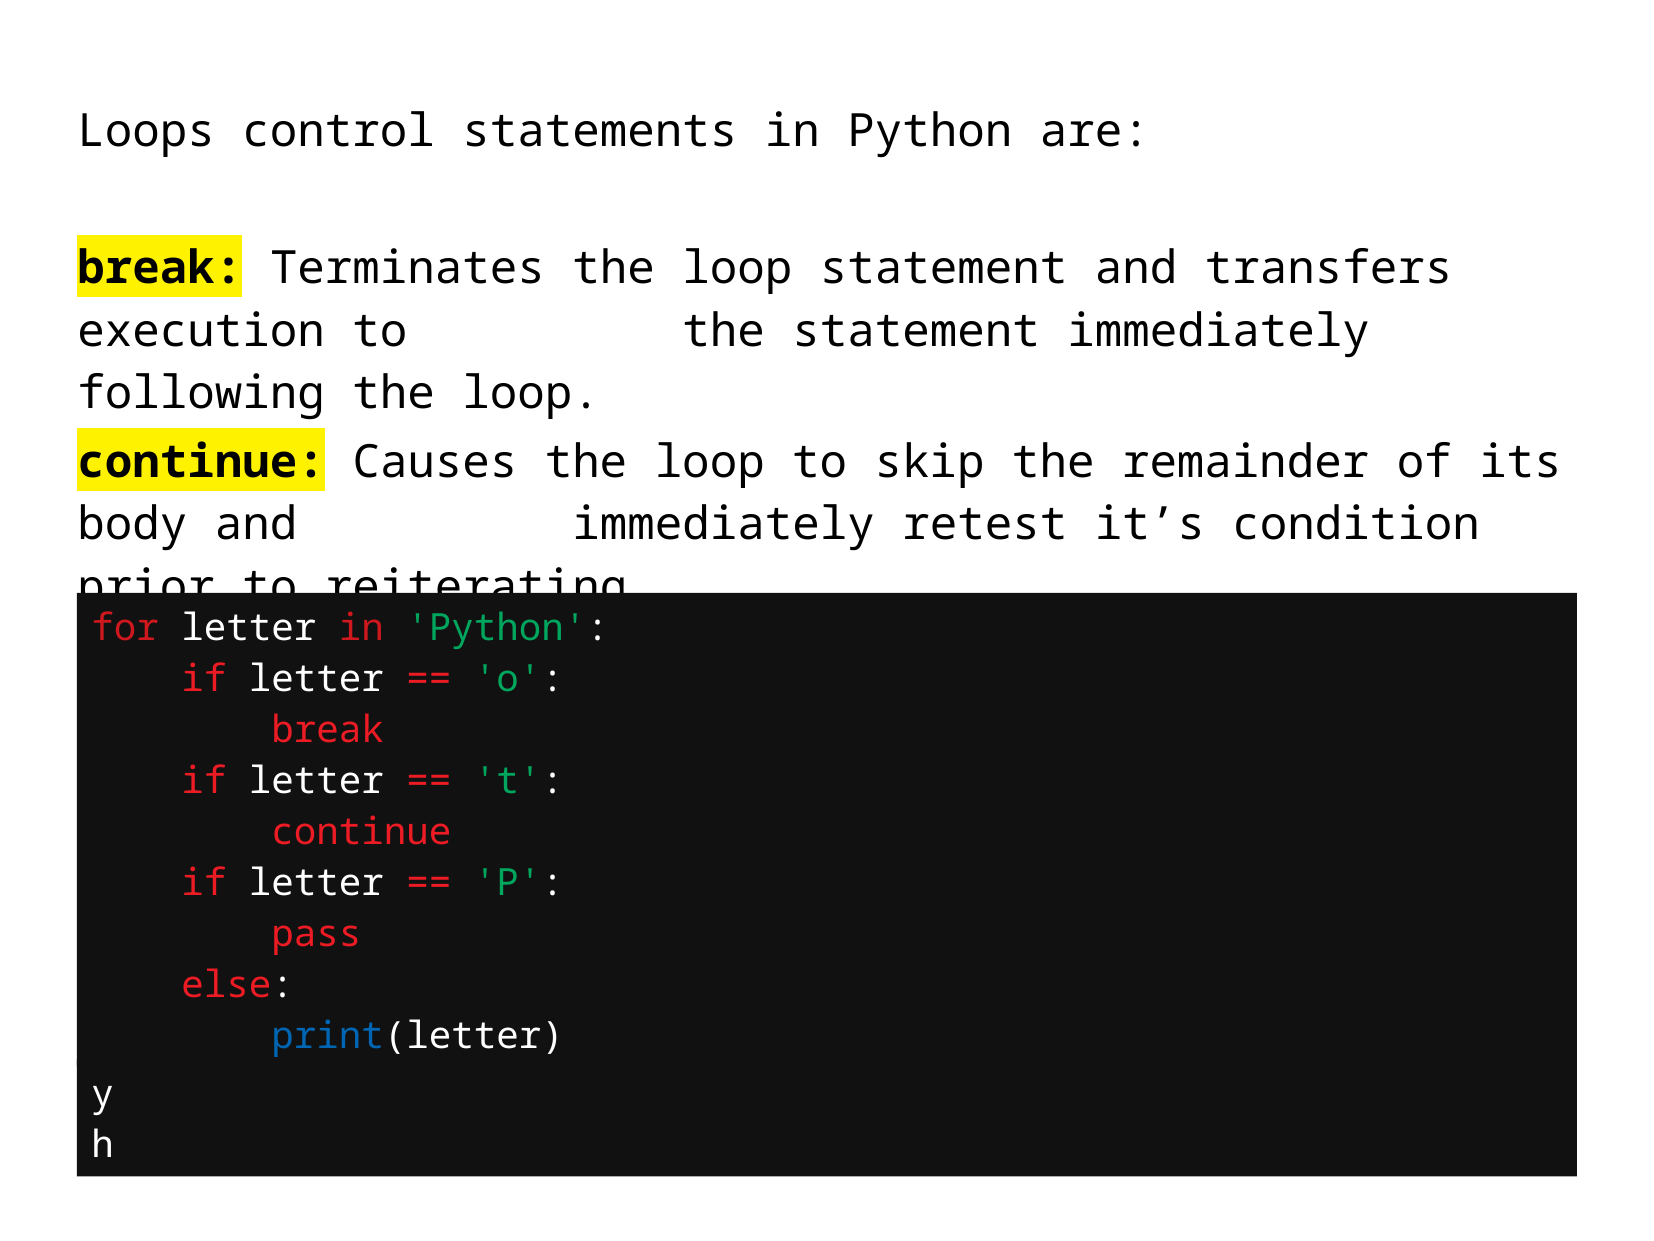

Loops control statements in Python are:
break: Terminates the loop statement and transfers execution to the statement immediately following the loop.
continue: Causes the loop to skip the remainder of its body and immediately retest it’s condition prior to reiterating.
pass: Used when a statement is required syntactically but you do not want any command or code to execute.
Example
Output
for letter in 'Python':
 if letter == 'o':
 break
 if letter == 't':
 continue
 if letter == 'P':
 pass
 else:
 print(letter)
y
h